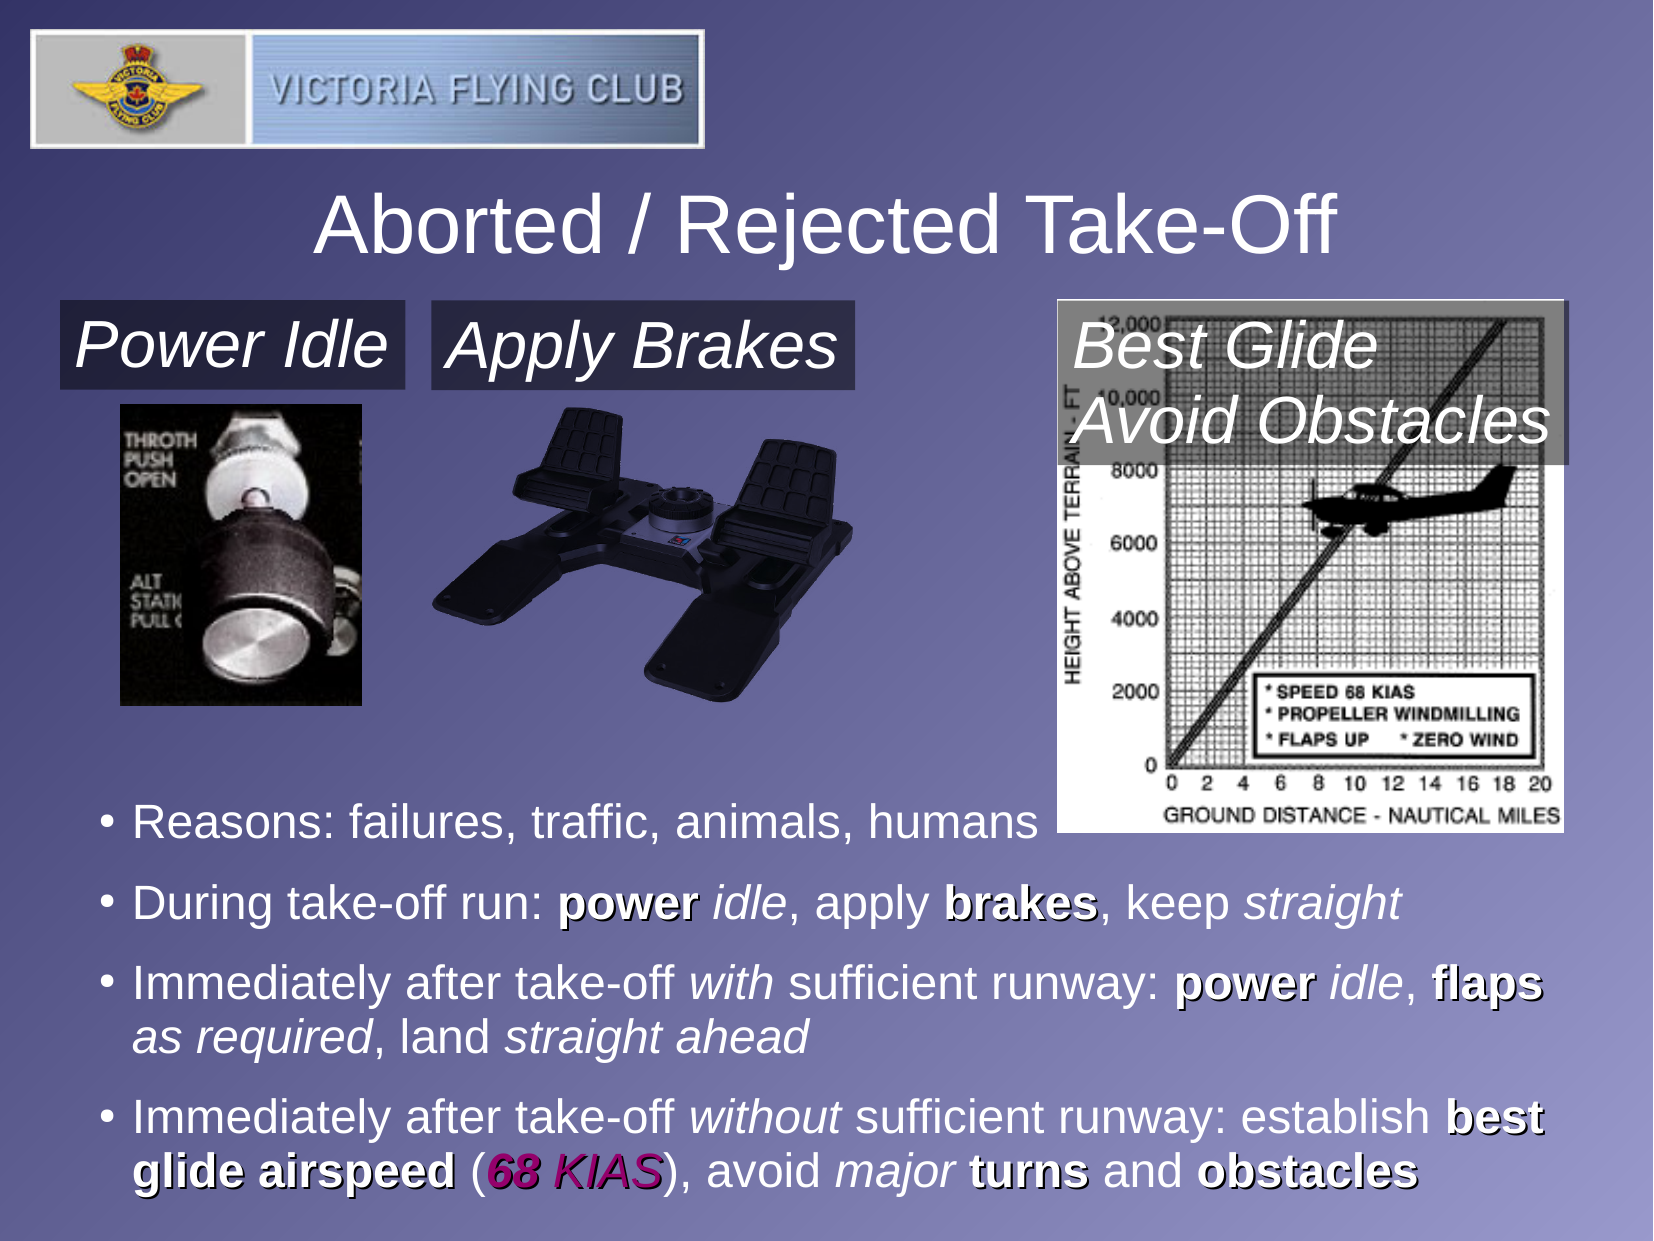

# Aborted / Rejected Take-Off
Power Idle
Apply Brakes
Best Glide
Avoid Obstacles
Reasons: failures, traffic, animals, humans
During take-off run: power idle, apply brakes, keep straight
Immediately after take-off with sufficient runway: power idle, flaps as required, land straight ahead
Immediately after take-off without sufficient runway: establish best glide airspeed (68 KIAS), avoid major turns and obstacles